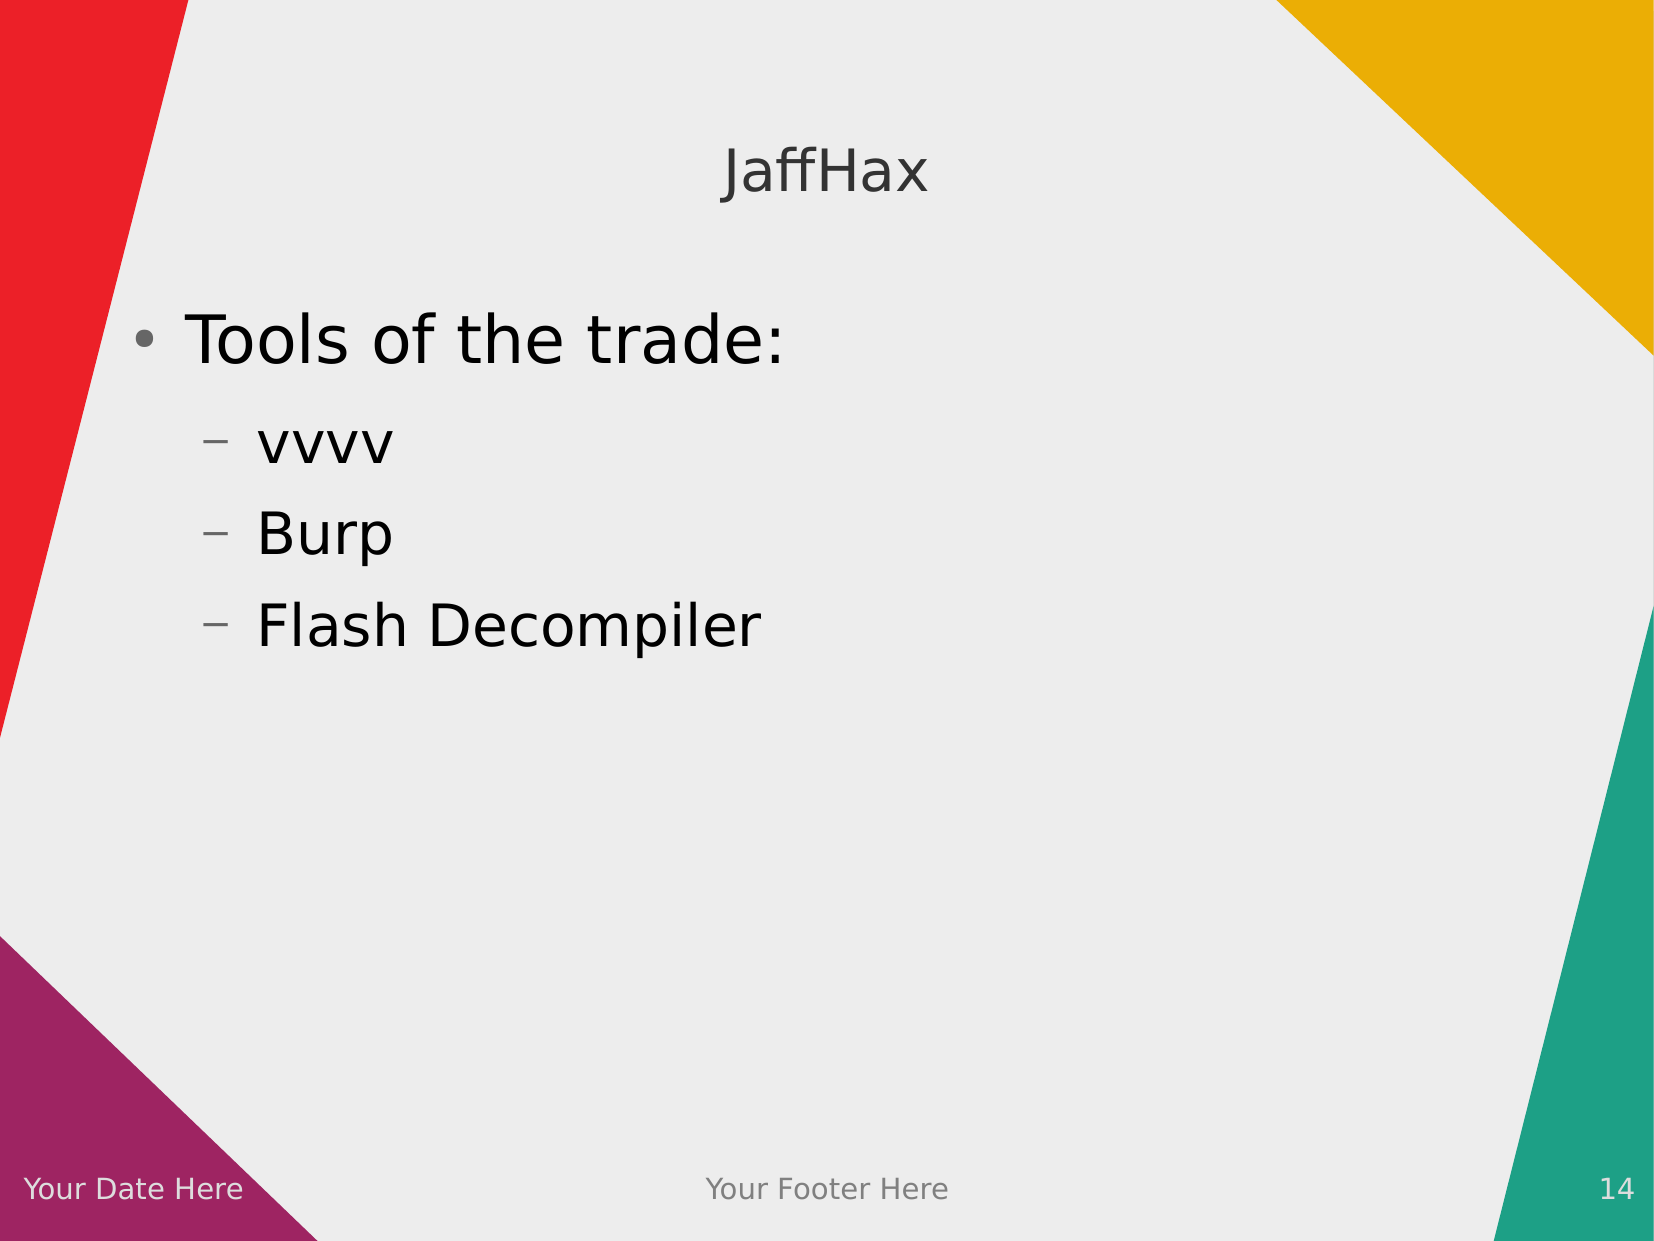

# JaffHax
Tools of the trade:
vvvv
Burp
Flash Decompiler
Your Date Here
Your Footer Here
14